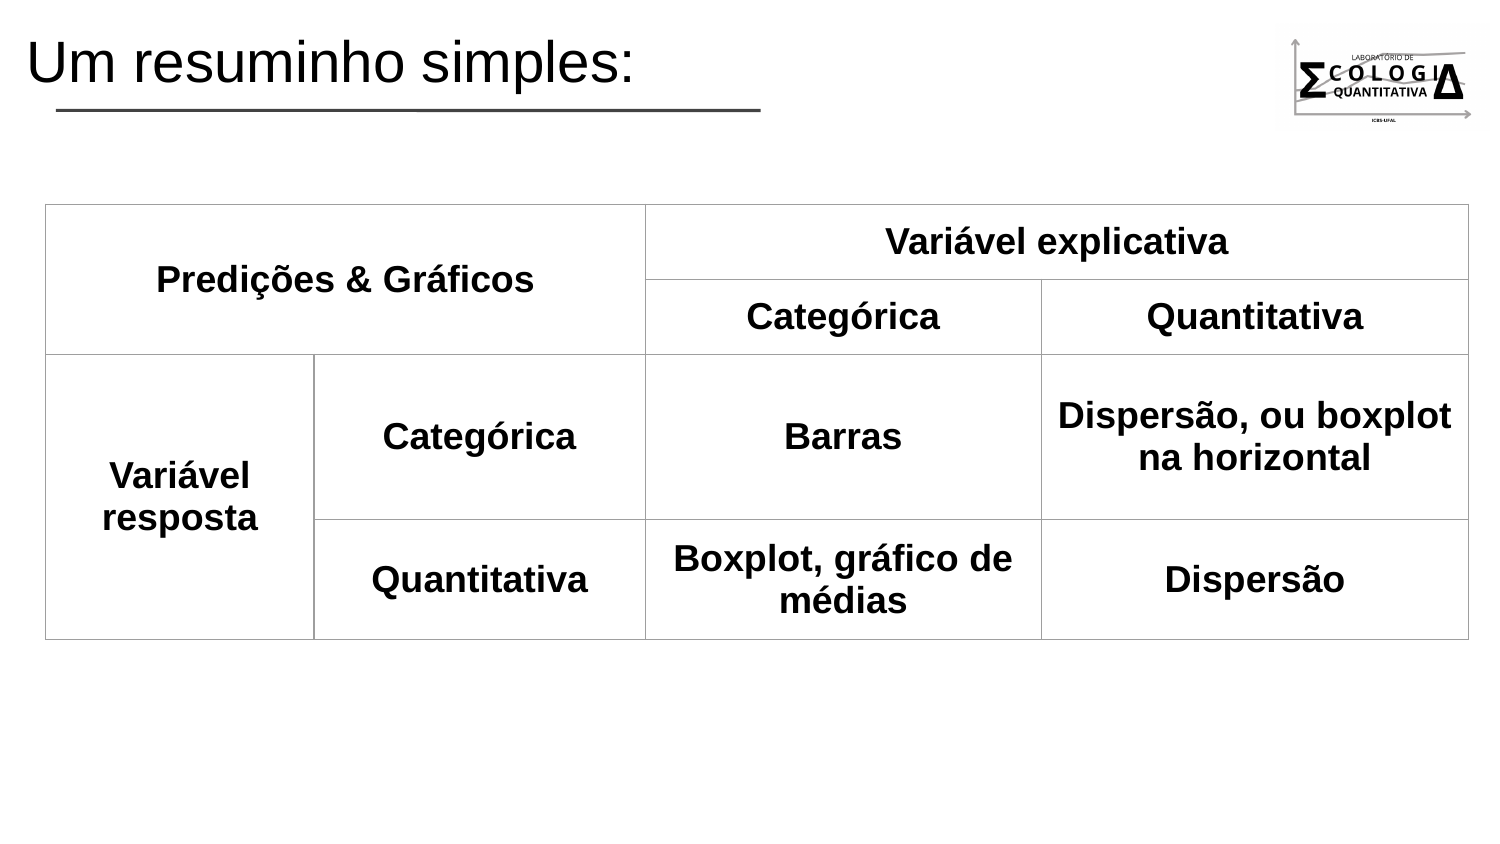

Um resuminho simples:
| Predições & Gráficos | | Variável explicativa | |
| --- | --- | --- | --- |
| | | Categórica | Quantitativa |
| Variável resposta | Categórica | Barras | Dispersão, ou boxplot na horizontal |
| | Quantitativa | Boxplot, gráfico de médias | Dispersão |